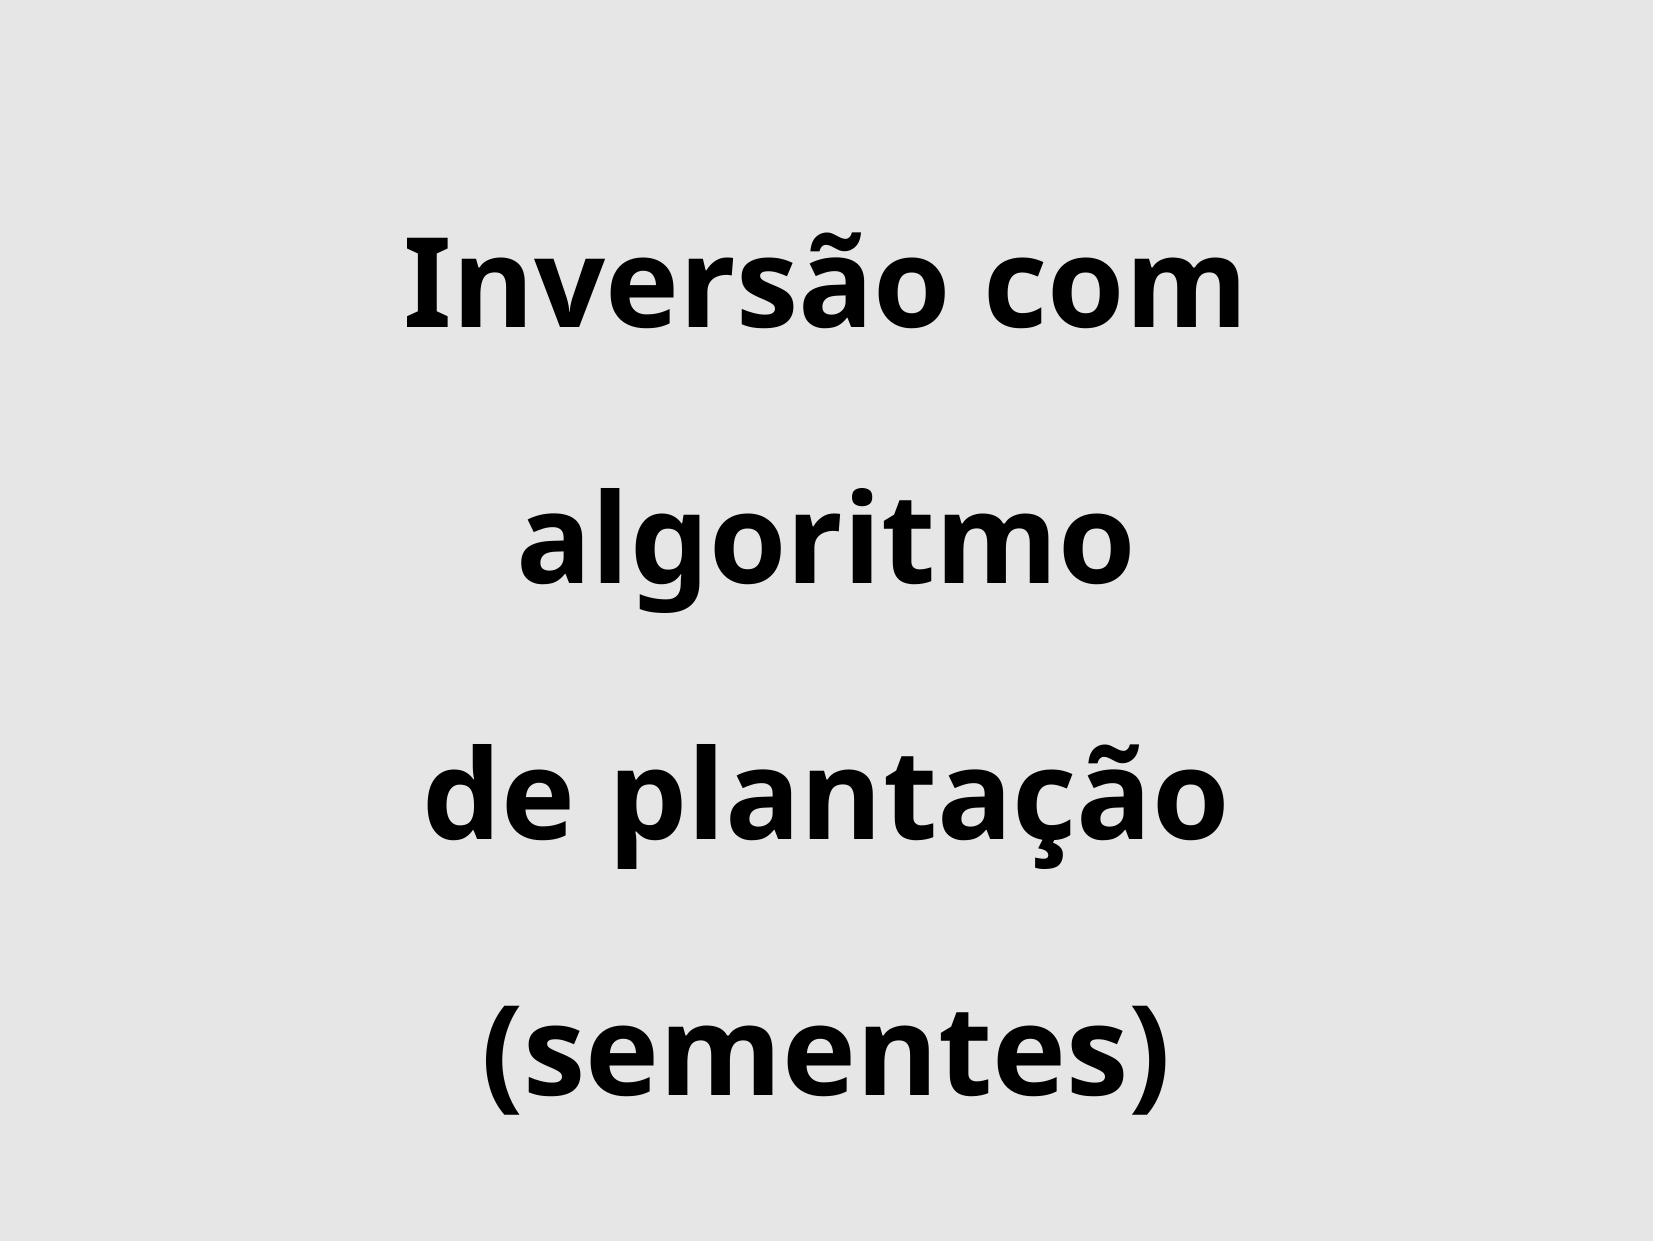

# Inversão com algoritmo de plantação (sementes)